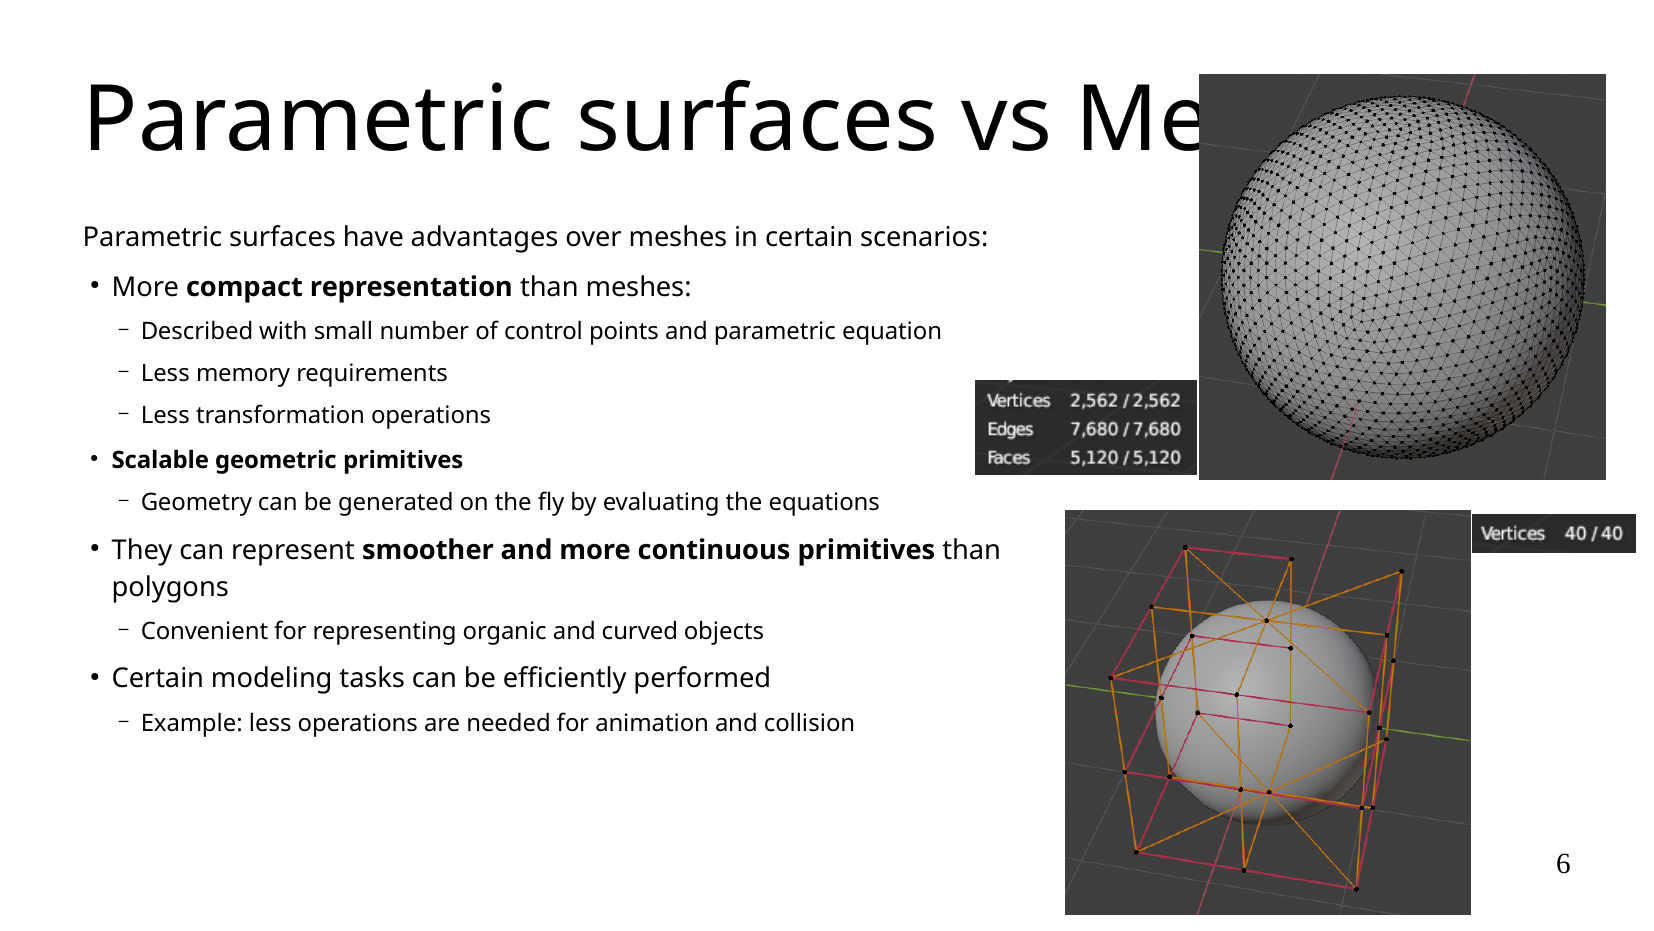

# Parametric surfaces vs Mesh
Parametric surfaces have advantages over meshes in certain scenarios:
More compact representation than meshes:
Described with small number of control points and parametric equation
Less memory requirements
Less transformation operations
Scalable geometric primitives
Geometry can be generated on the fly by evaluating the equations
They can represent smoother and more continuous primitives than polygons
Convenient for representing organic and curved objects
Certain modeling tasks can be efficiently performed
Example: less operations are needed for animation and collision
6